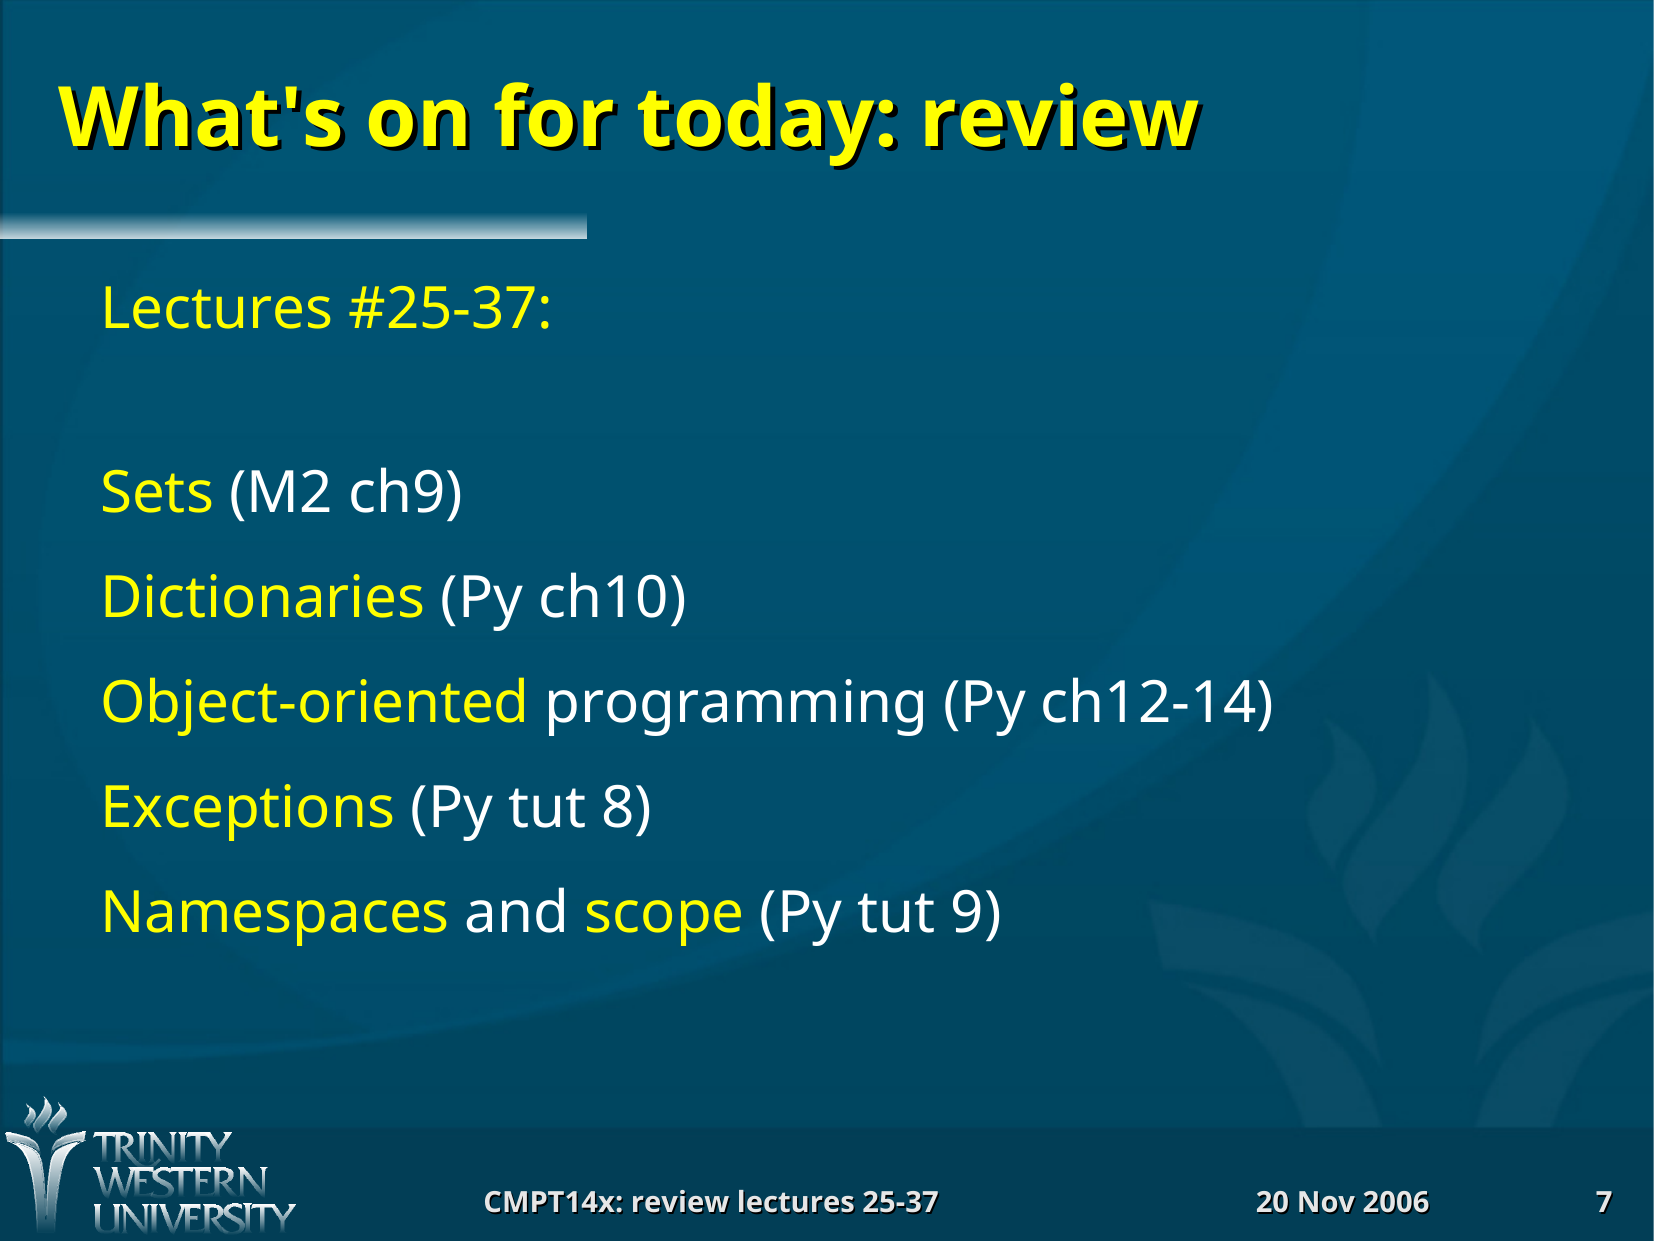

# What's on for today: review
Lectures #25-37:
Sets (M2 ch9)
Dictionaries (Py ch10)
Object-oriented programming (Py ch12-14)
Exceptions (Py tut 8)
Namespaces and scope (Py tut 9)
CMPT14x: review lectures 25-37
20 Nov 2006
7